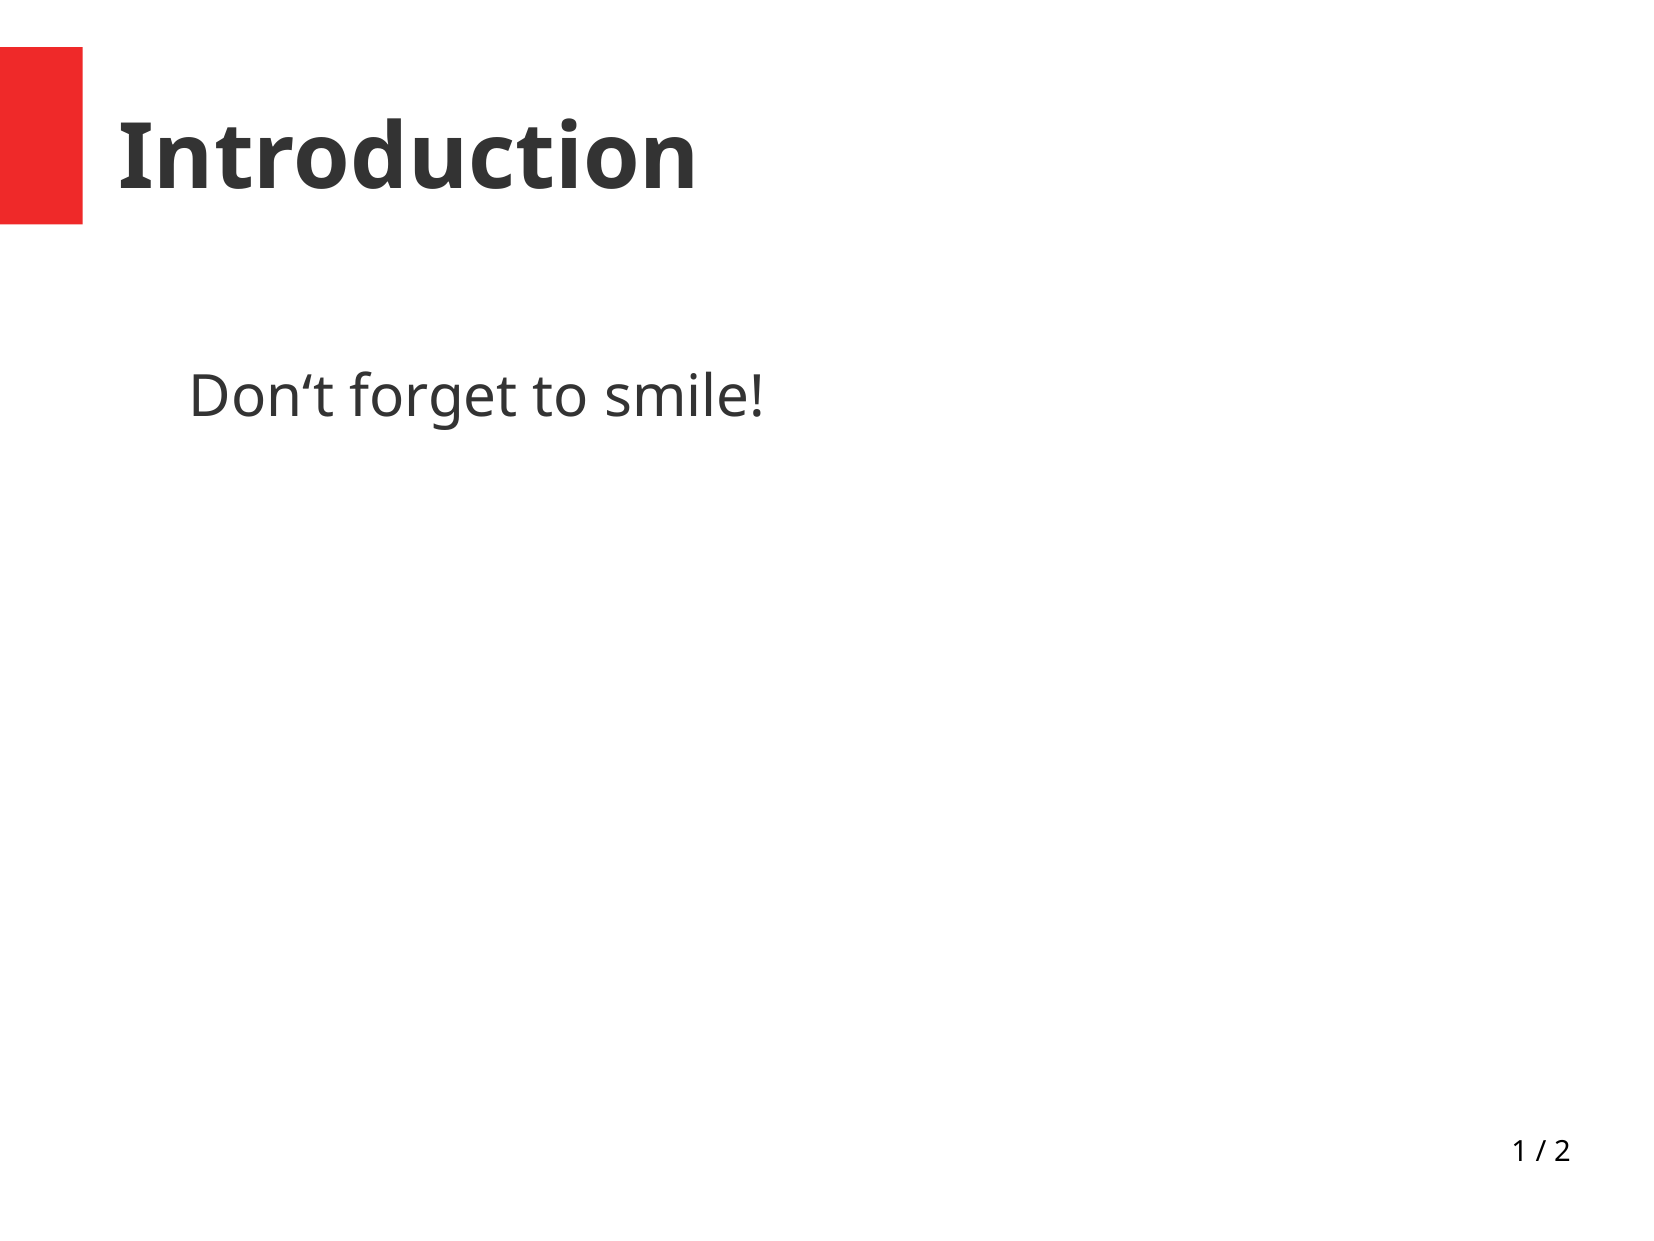

# Introduction
Don‘t forget to smile!
1